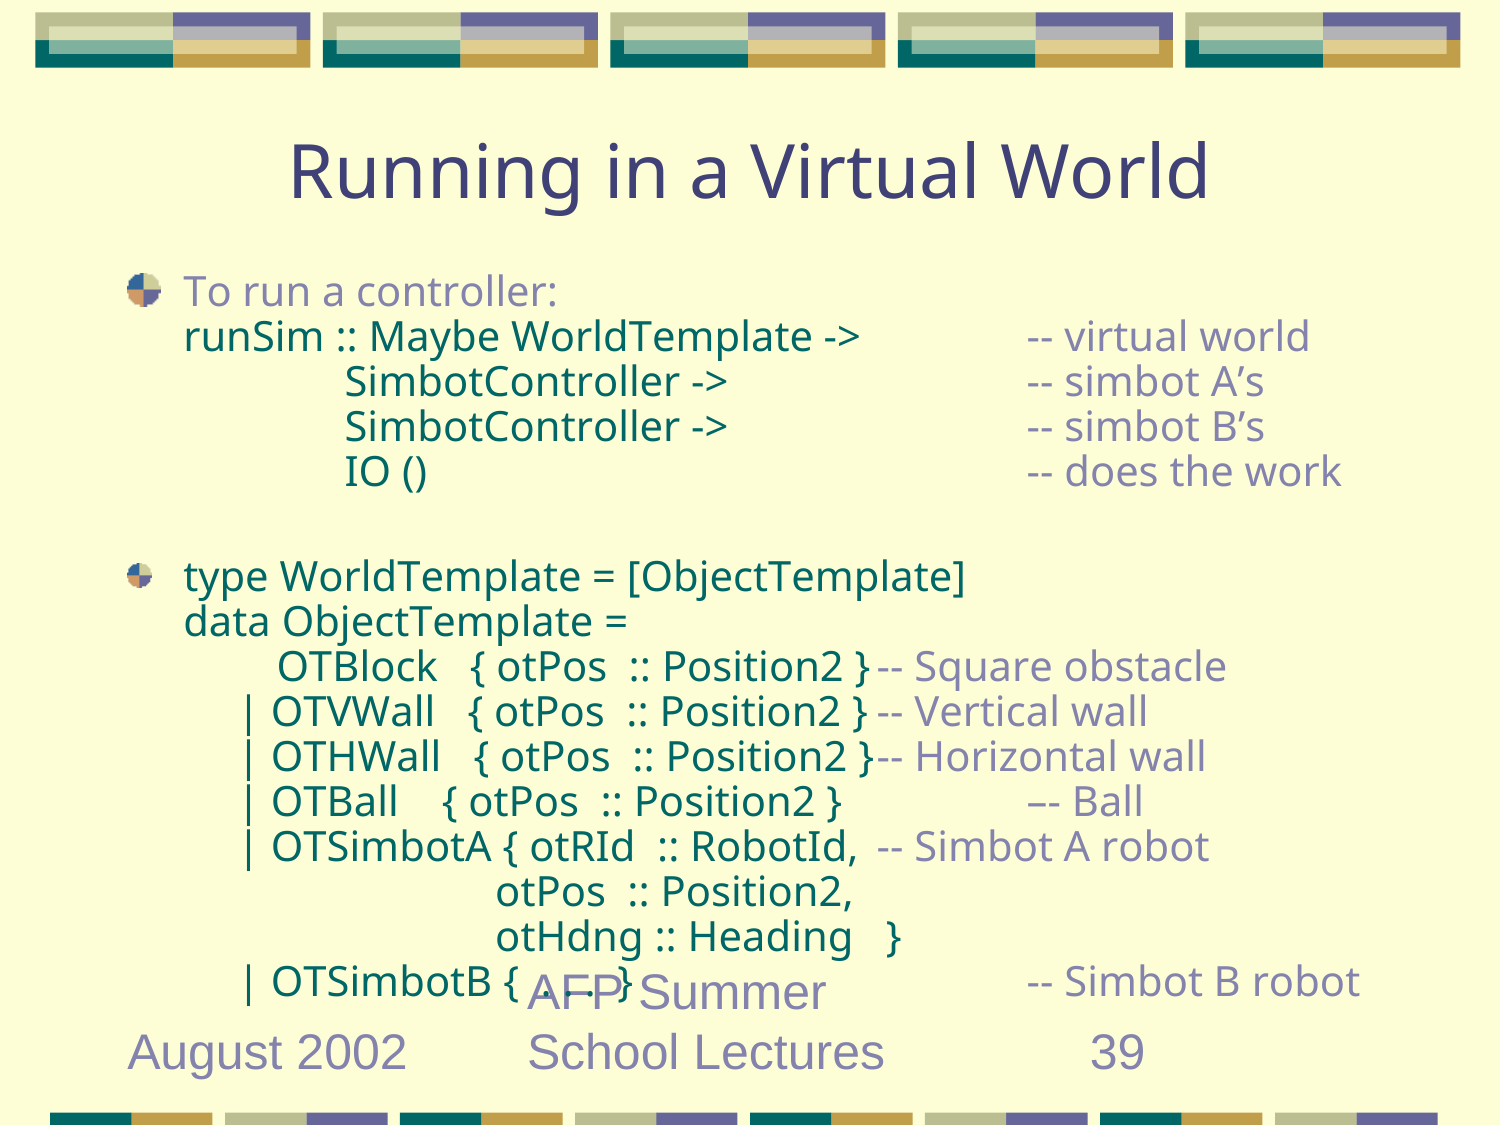

# Running in a Virtual World
To run a controller:
runSim :: Maybe WorldTemplate ->		-- virtual world
 SimbotController ->		-- simbot A’s
 SimbotController ->		-- simbot B’s
 IO ()				-- does the work
type WorldTemplate = [ObjectTemplate]
data ObjectTemplate =
	OTBlock { otPos :: Position2 }	-- Square obstacle
 | OTVWall { otPos :: Position2 }	-- Vertical wall
 | OTHWall { otPos :: Position2 }	-- Horizontal wall
 | OTBall { otPos :: Position2 }		–- Ball
 | OTSimbotA { otRId :: RobotId,	-- Simbot A robot
 otPos :: Position2,
 otHdng :: Heading }
 | OTSimbotB { . . . }			-- Simbot B robot
August 2002
39